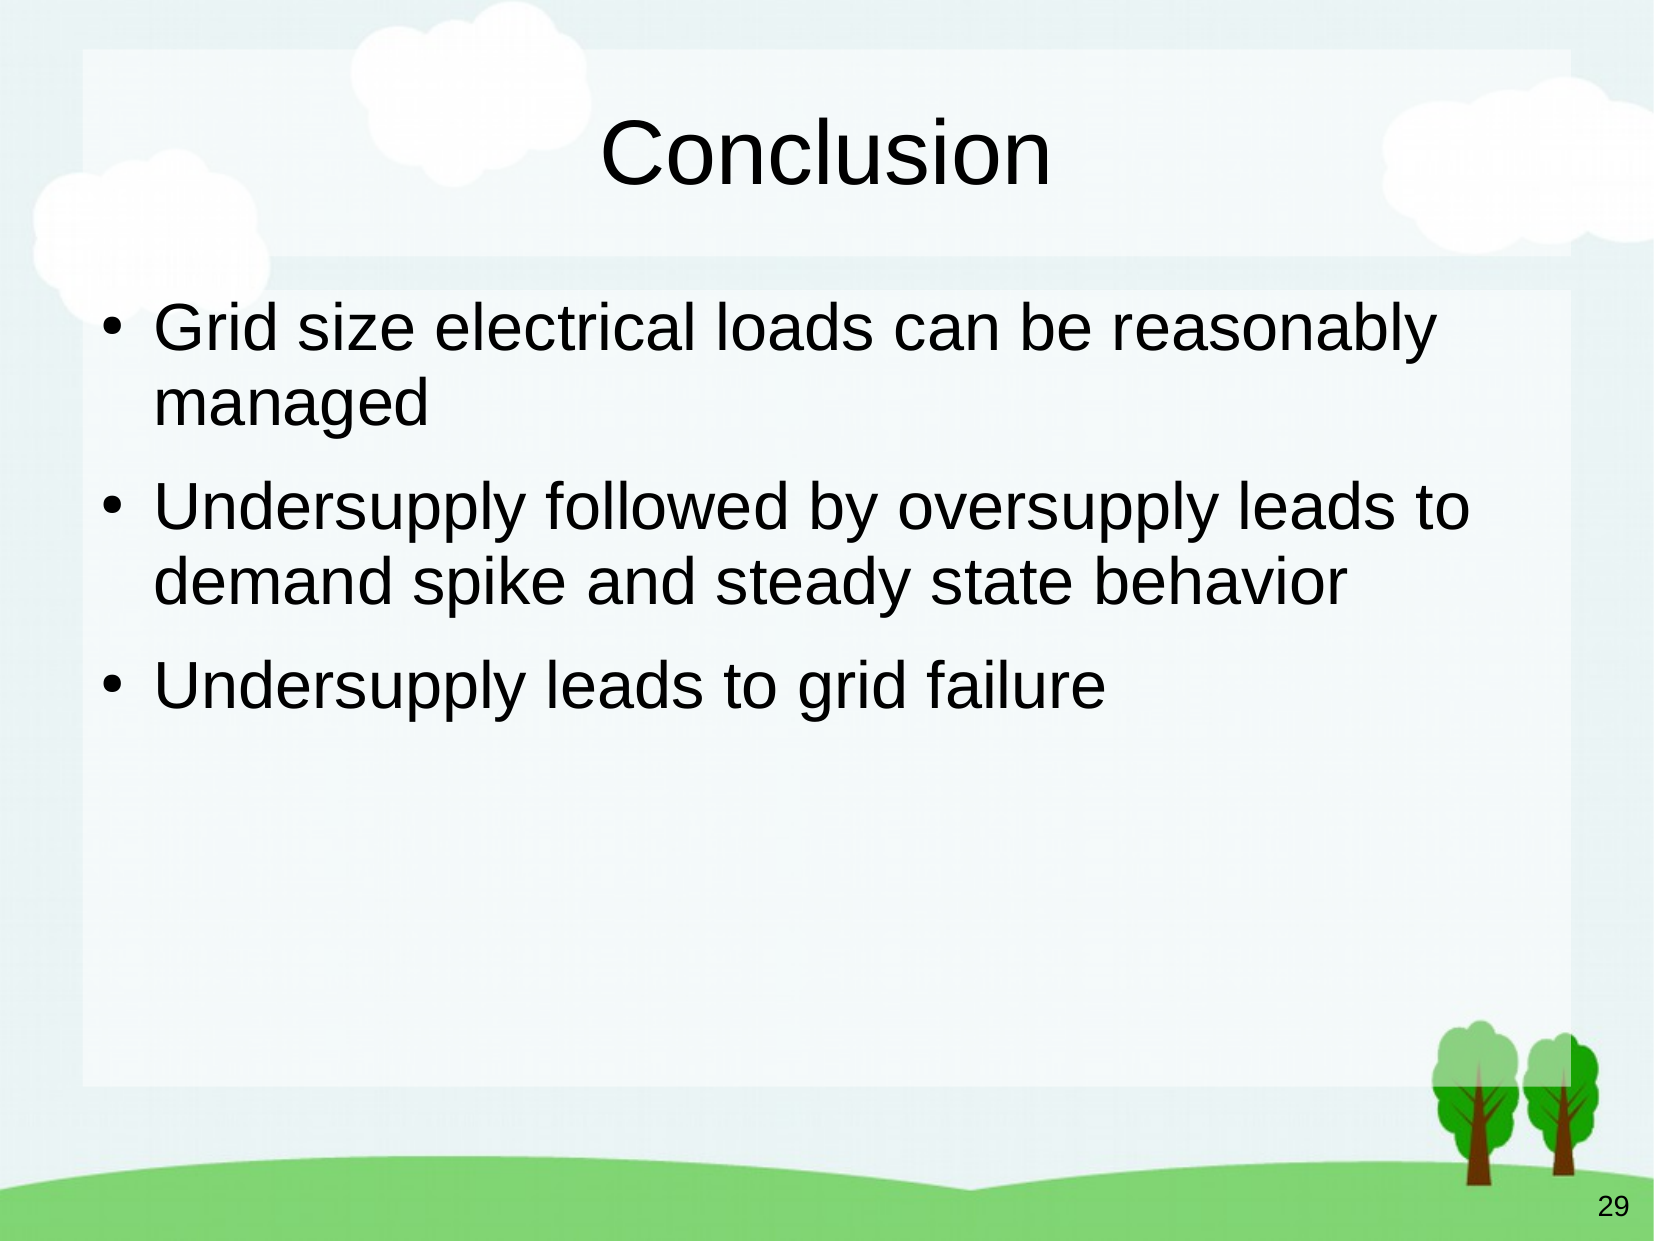

# Conclusion
Grid size electrical loads can be reasonably managed
Undersupply followed by oversupply leads to demand spike and steady state behavior
Undersupply leads to grid failure
29